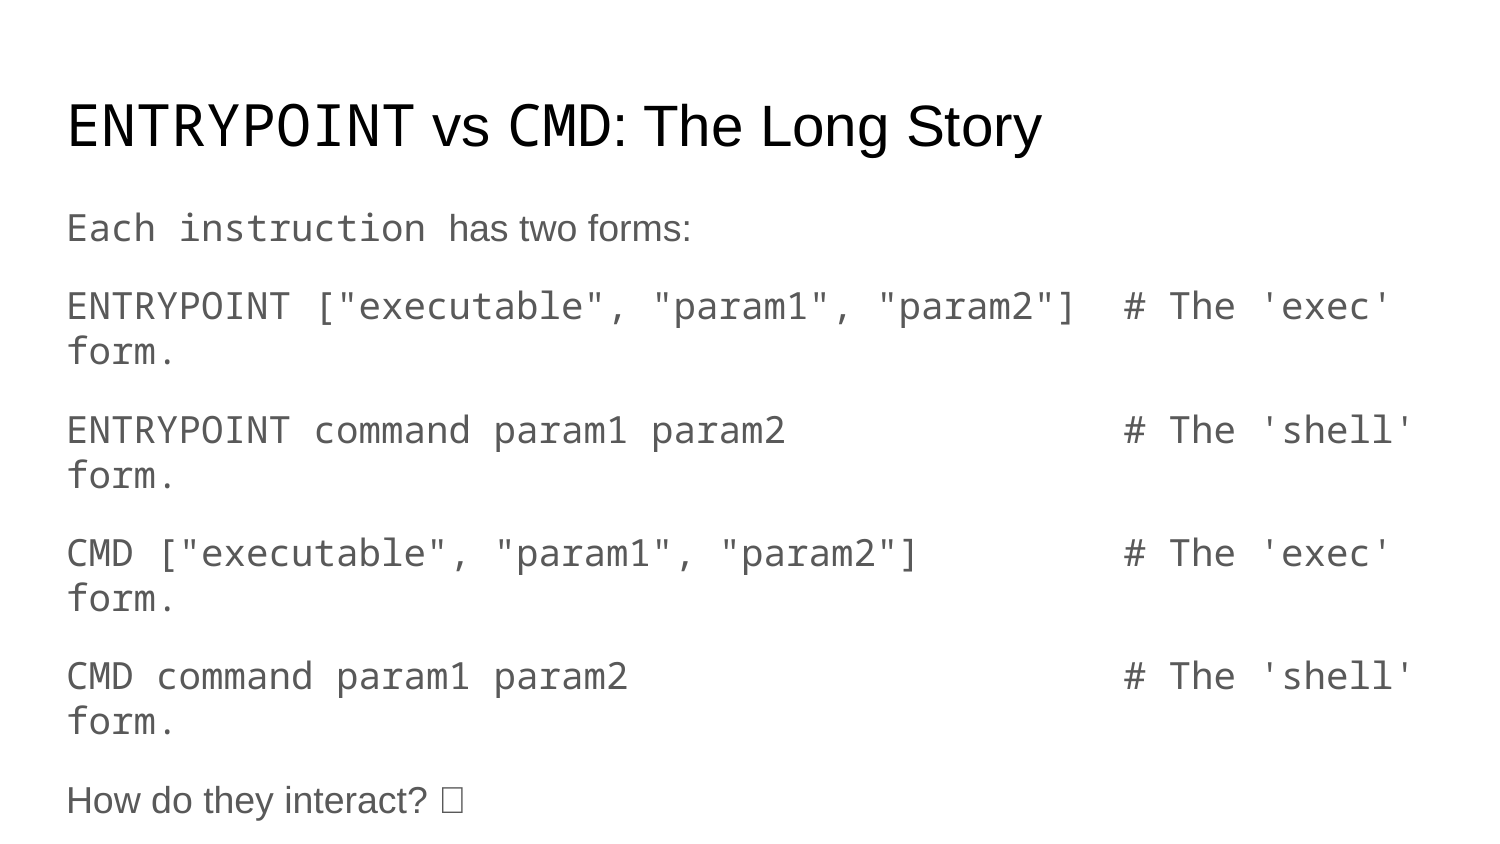

# ENTRYPOINT vs CMD: The Long Story
Each instruction has two forms:
ENTRYPOINT ["executable", "param1", "param2"] # The 'exec' form.
ENTRYPOINT command param1 param2 # The 'shell' form.
CMD ["executable", "param1", "param2"] # The 'exec' form.
CMD command param1 param2 # The 'shell' form.
How do they interact? 🤔